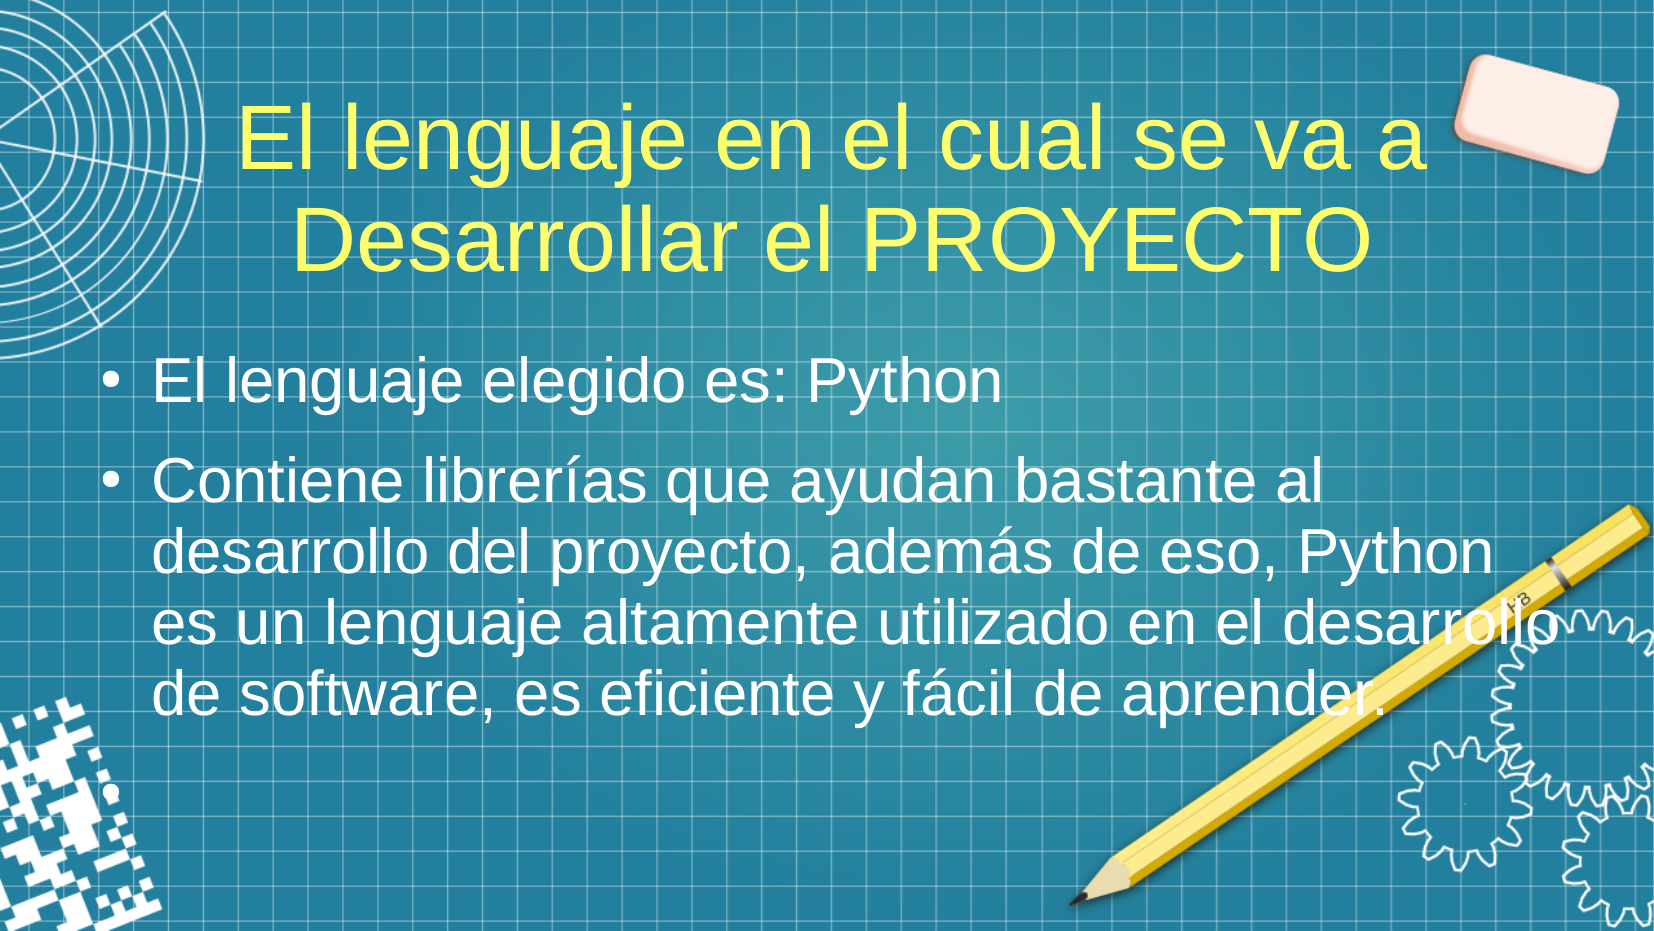

# El lenguaje en el cual se va a Desarrollar el PROYECTO
El lenguaje elegido es: Python
Contiene librerías que ayudan bastante al desarrollo del proyecto, además de eso, Python es un lenguaje altamente utilizado en el desarrollo de software, es eficiente y fácil de aprender.